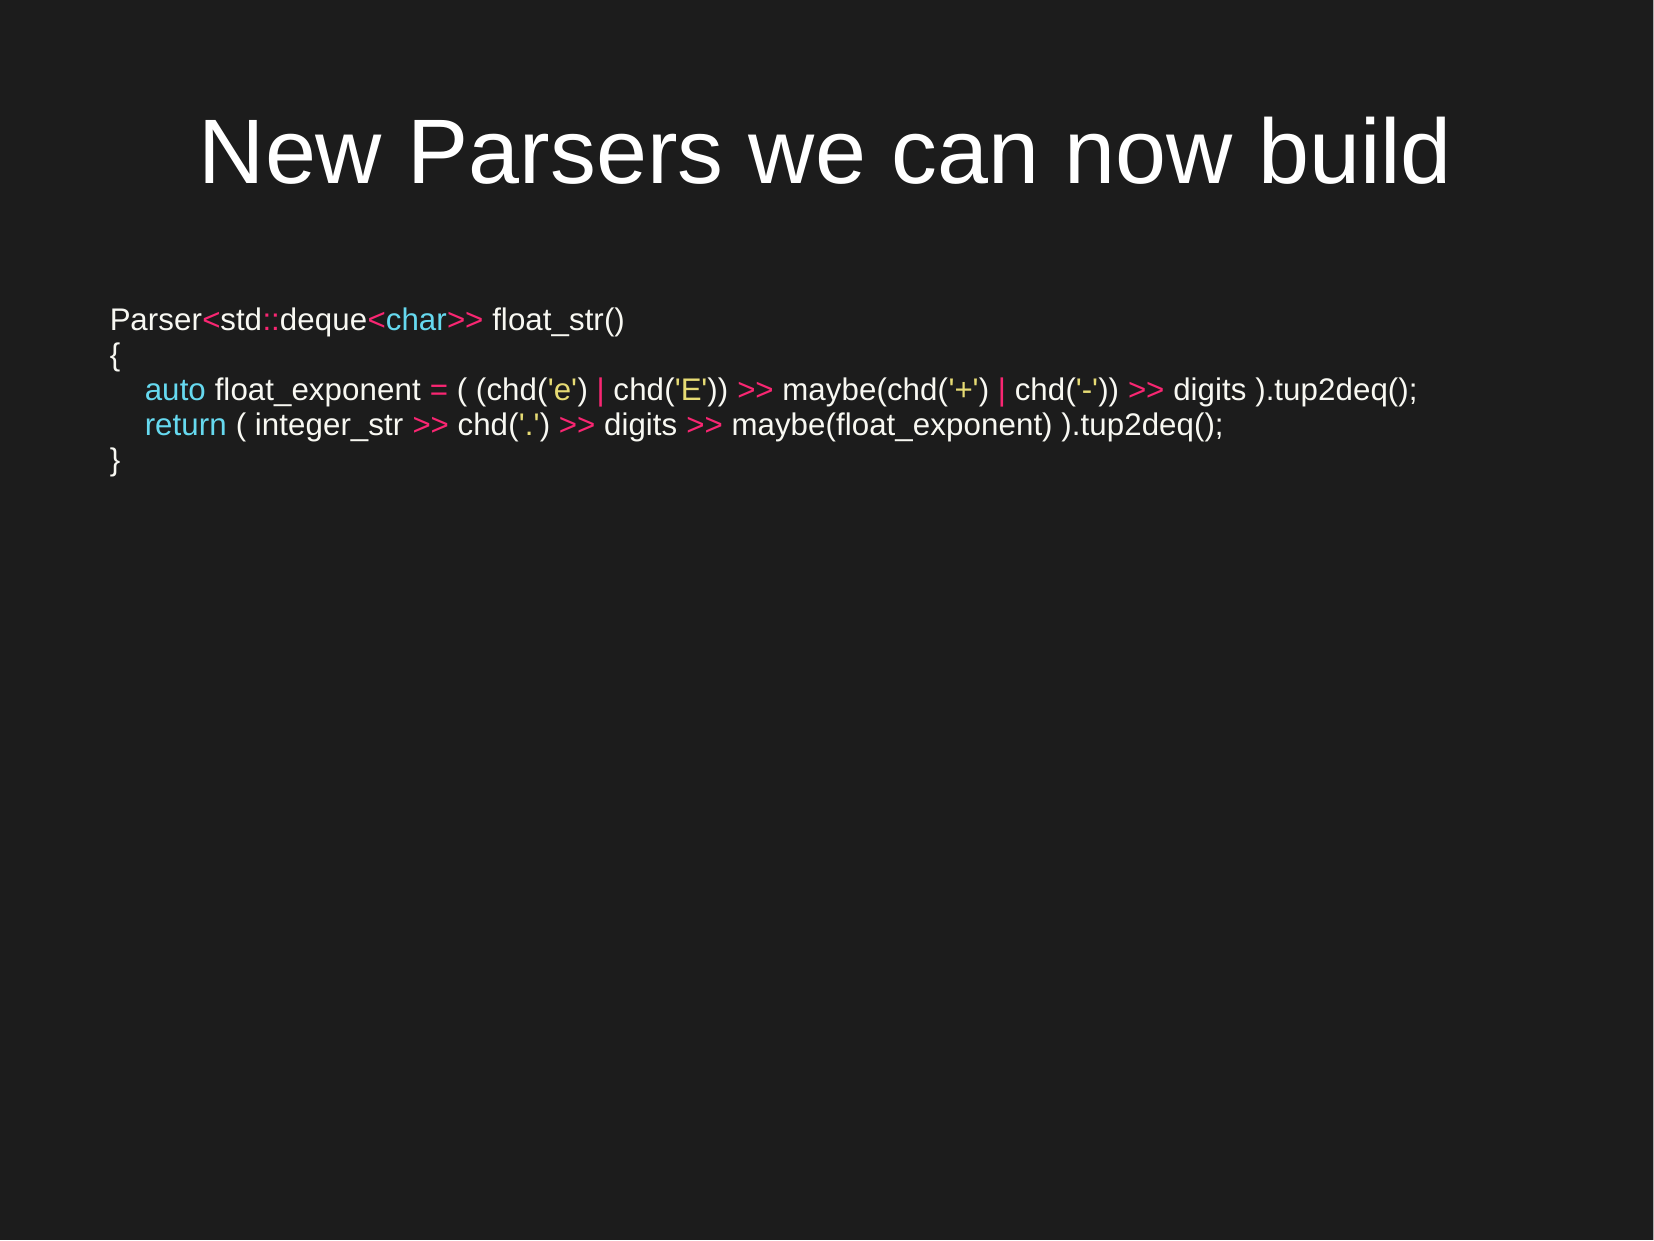

# New Parsers we can now build
 Parser<std::deque<char>> float_str()
 {
 auto float_exponent = ( (chd('e') | chd('E')) >> maybe(chd('+') | chd('-')) >> digits ).tup2deq();
 return ( integer_str >> chd('.') >> digits >> maybe(float_exponent) ).tup2deq();
 }